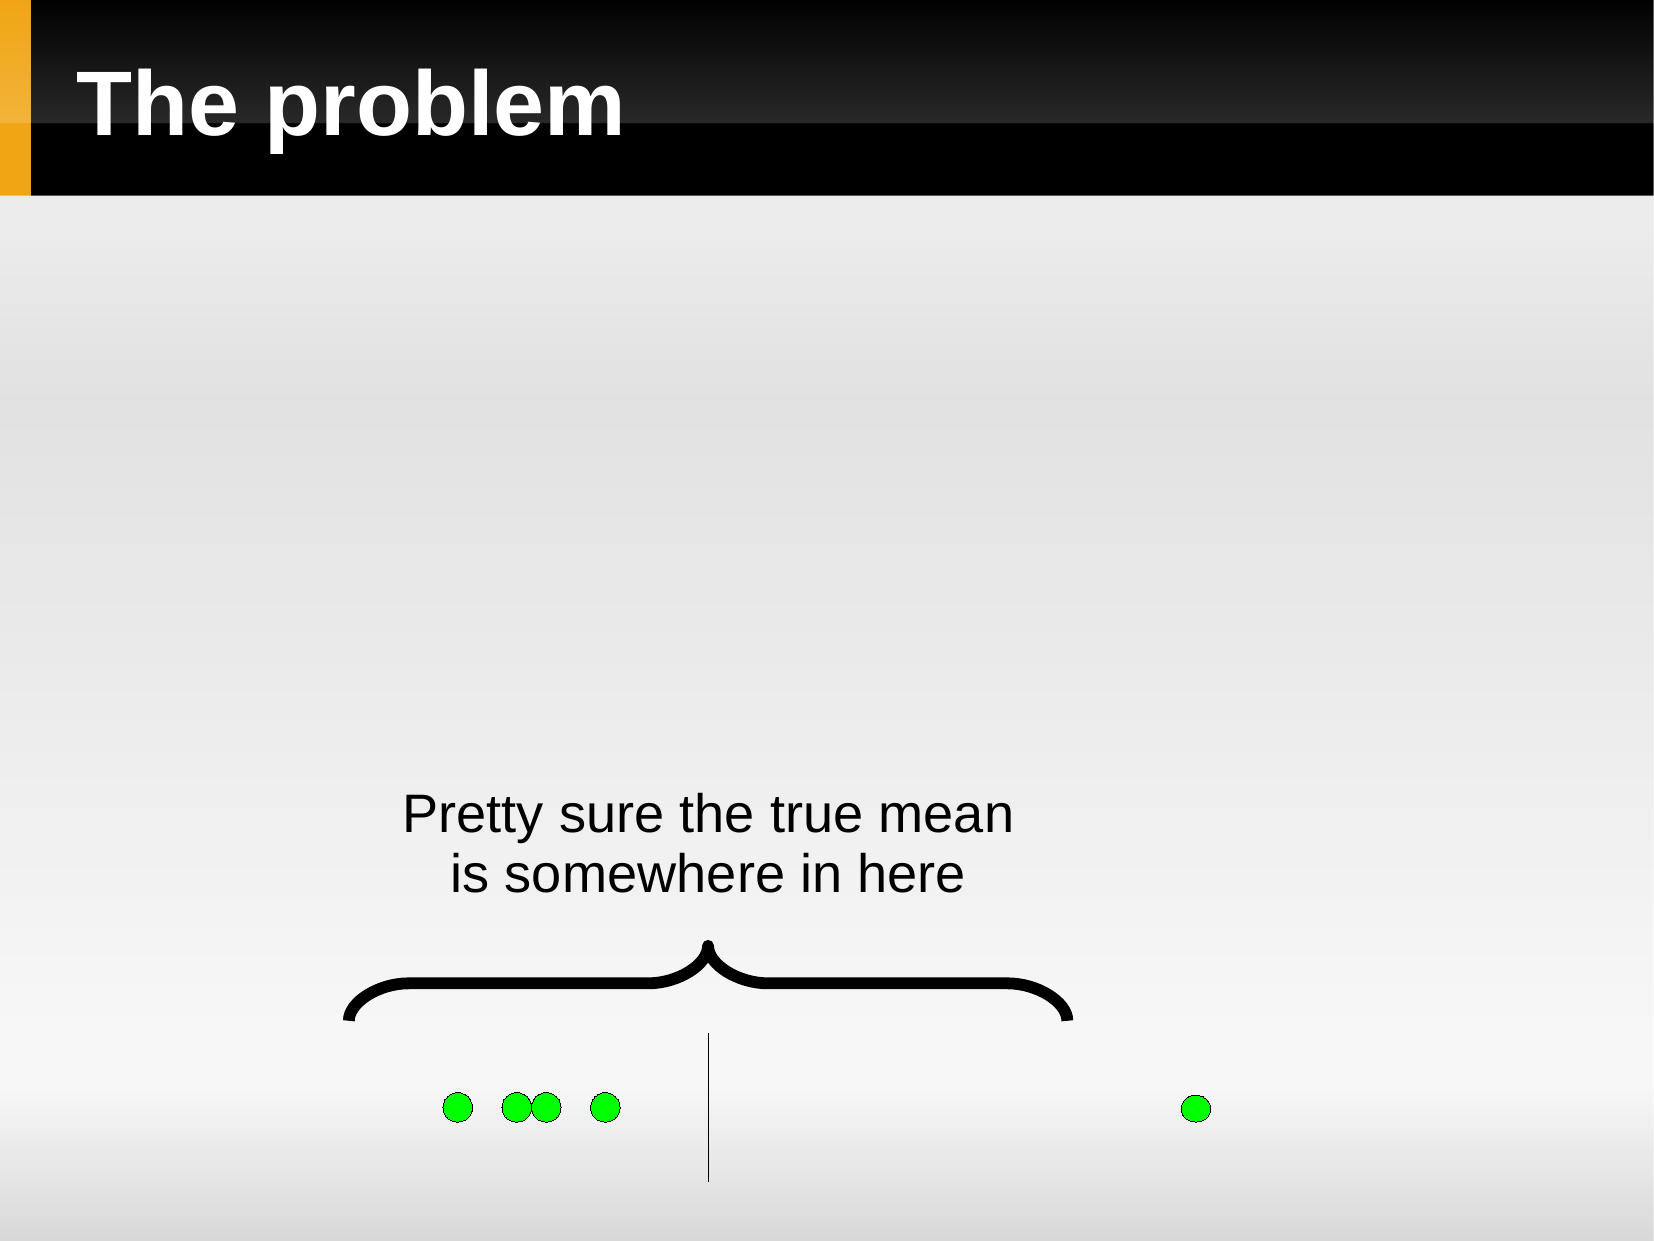

# The problem
Pretty sure the true mean
is somewhere in here